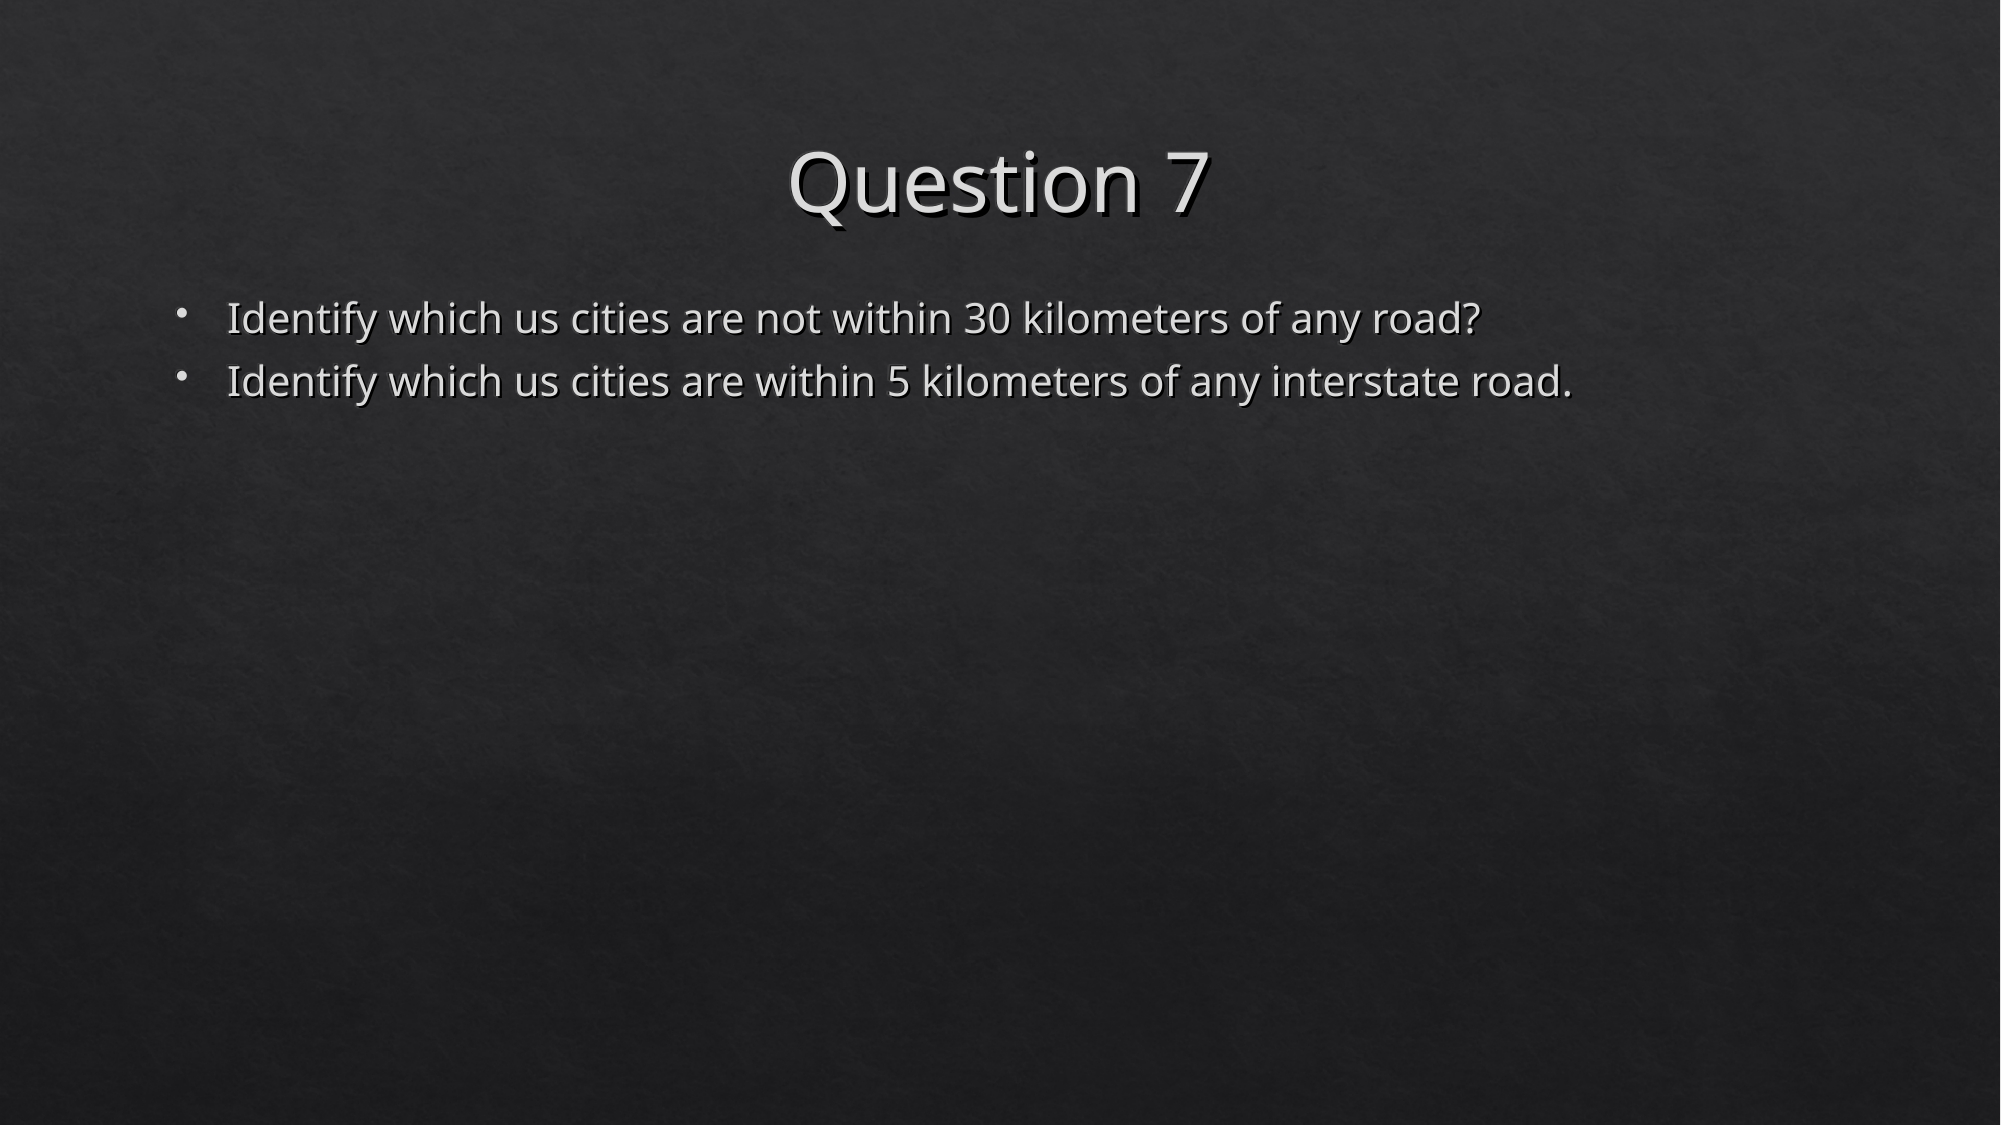

# Question 7
Identify which us cities are not within 30 kilometers of any road?
Identify which us cities are within 5 kilometers of any interstate road.